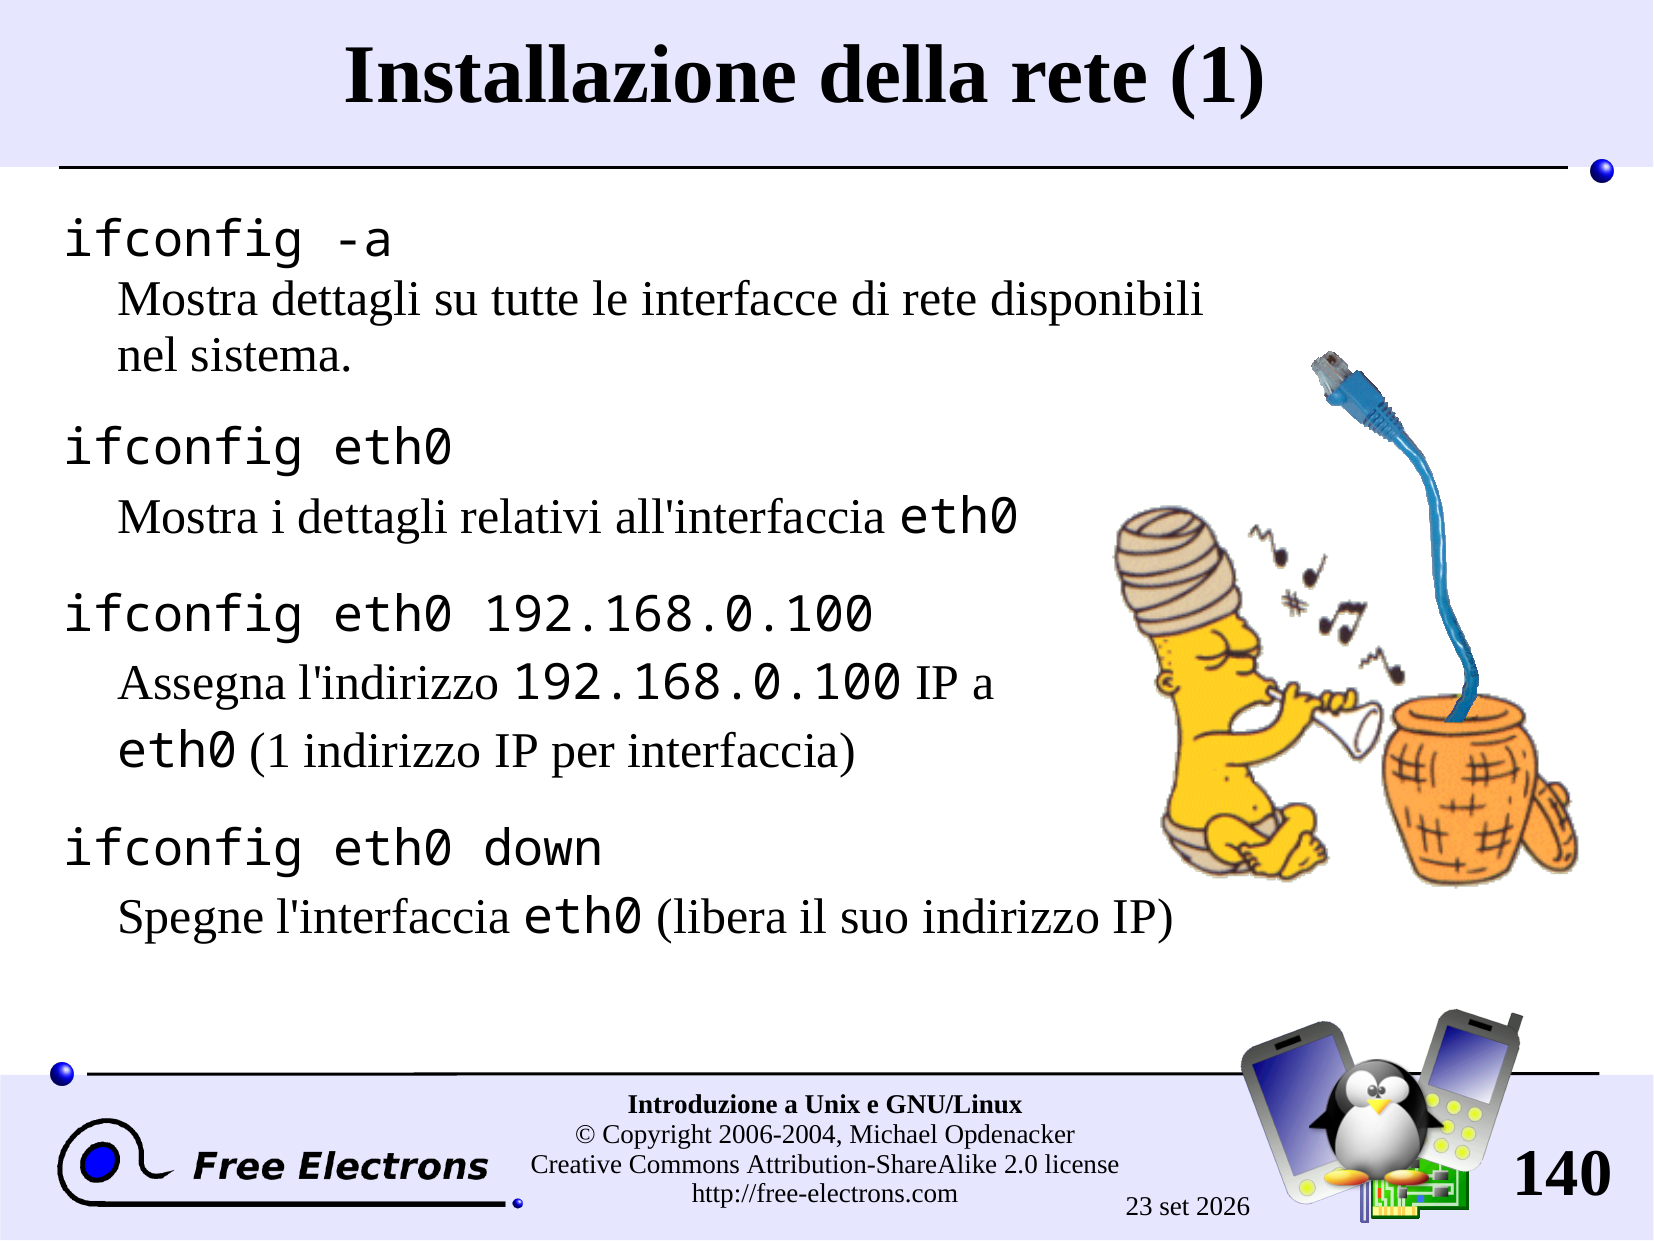

# Installazione della rete (1)
ifconfig -a
Mostra dettagli su tutte le interfacce di rete disponibili nel sistema.
ifconfig eth0
Mostra i dettagli relativi all'interfaccia eth0
ifconfig eth0 192.168.0.100
Assegna l'indirizzo 192.168.0.100 IP a eth0 (1 indirizzo IP per interfaccia)
ifconfig eth0 down
Spegne l'interfaccia eth0 (libera il suo indirizzo IP)